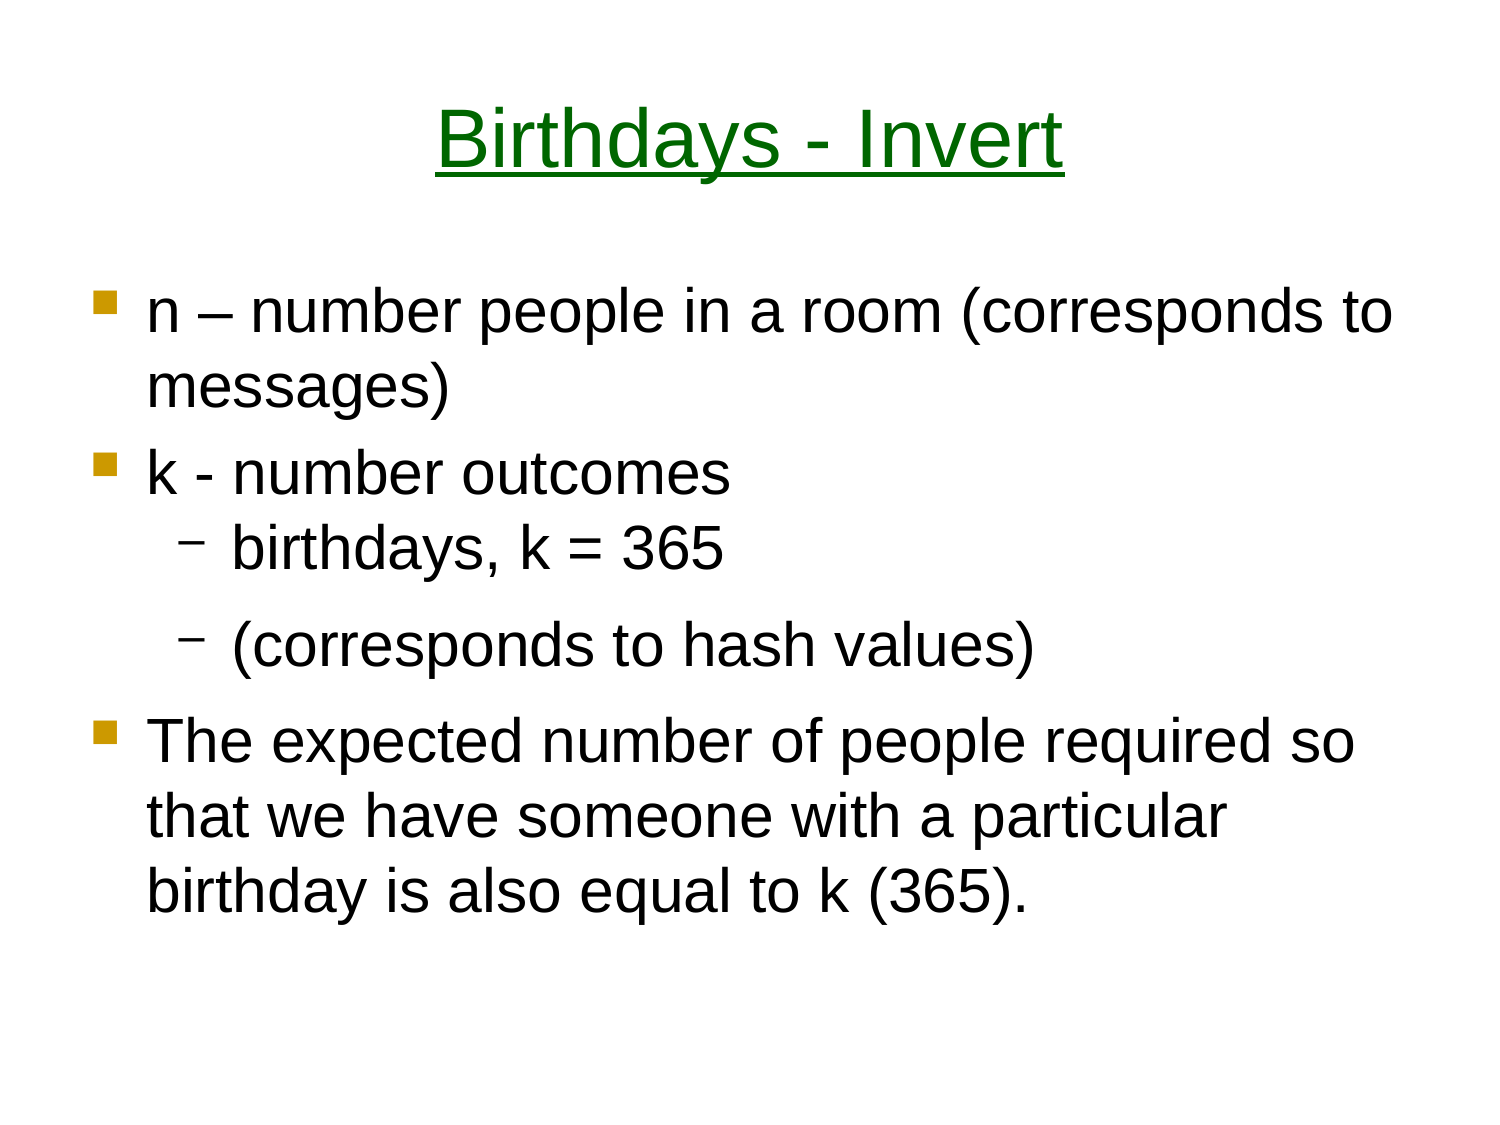

# Birthdays - Invert
n – number people in a room (corresponds to messages)
k - number outcomes
birthdays, k = 365
(corresponds to hash values)
The expected number of people required so that we have someone with a particular birthday is also equal to k (365).